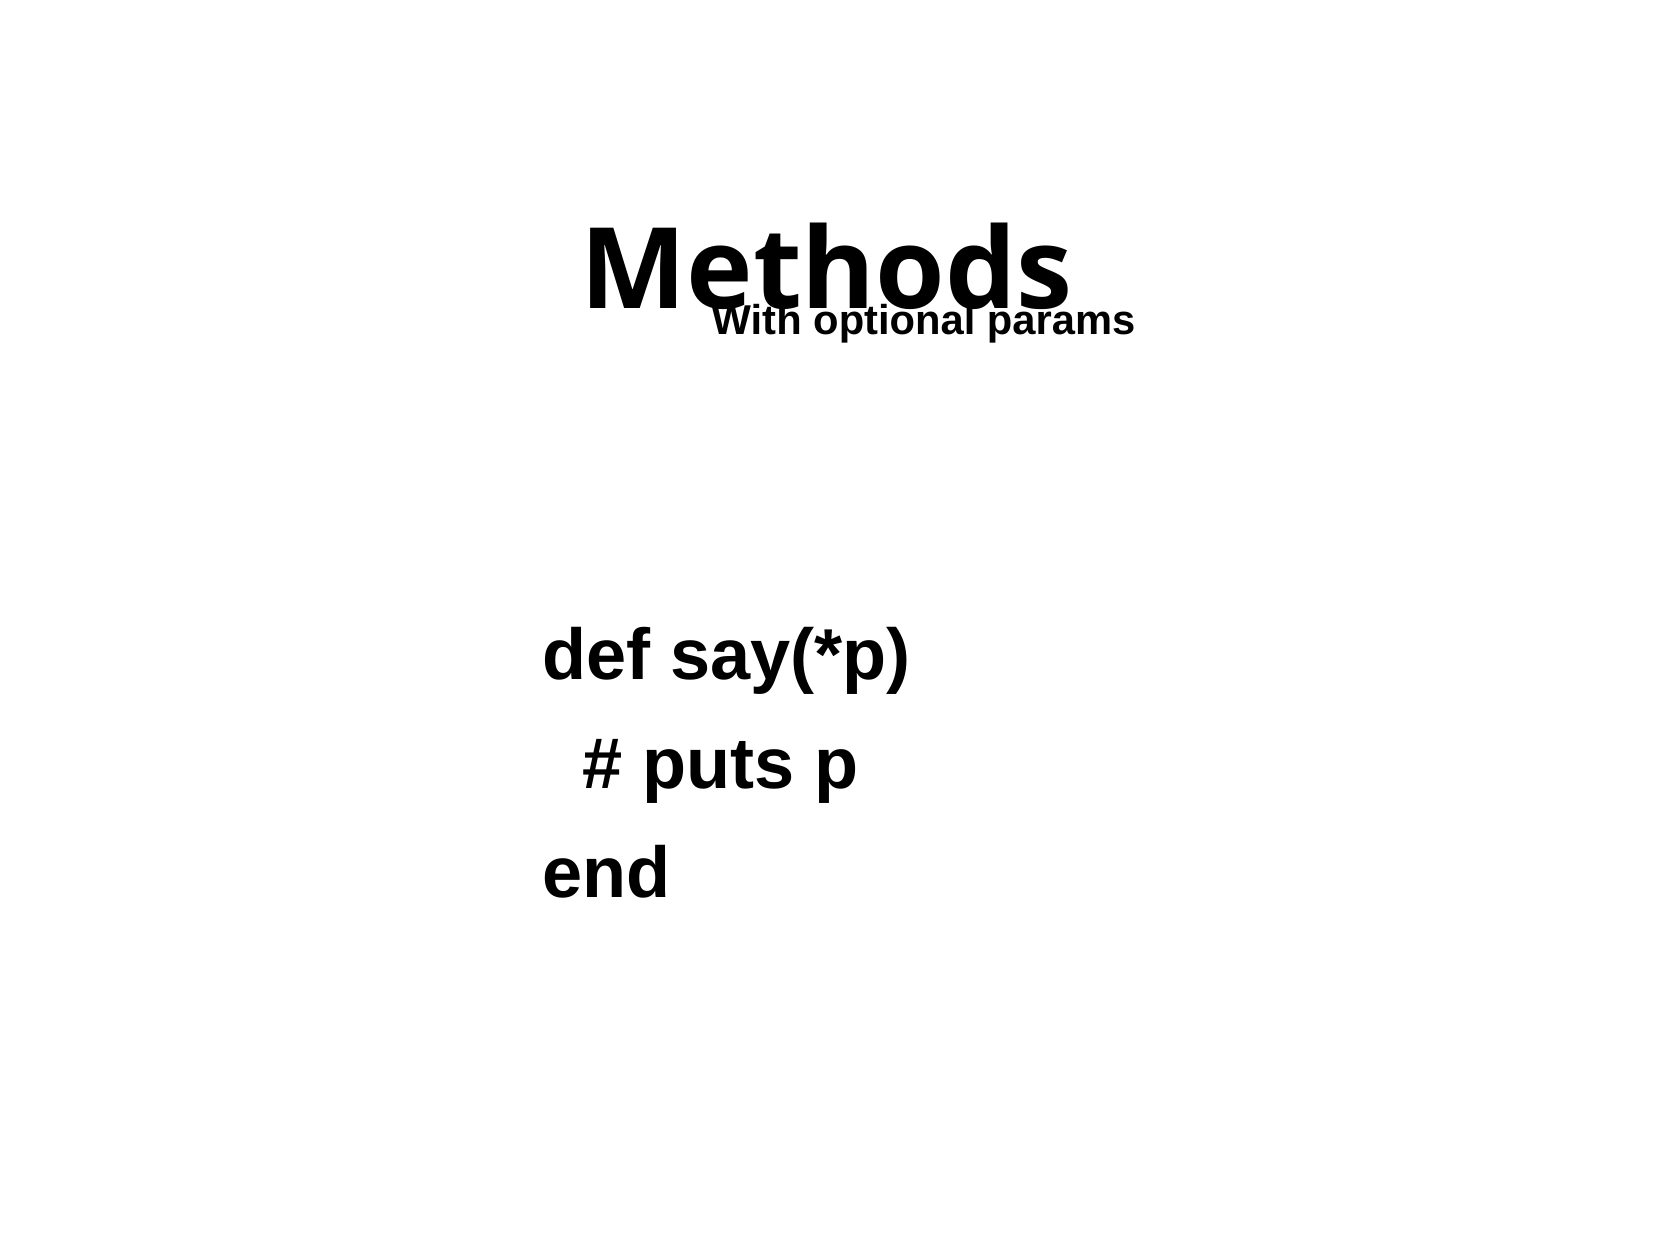

# Methods
With optional params
def say(*p)
 # puts p
end